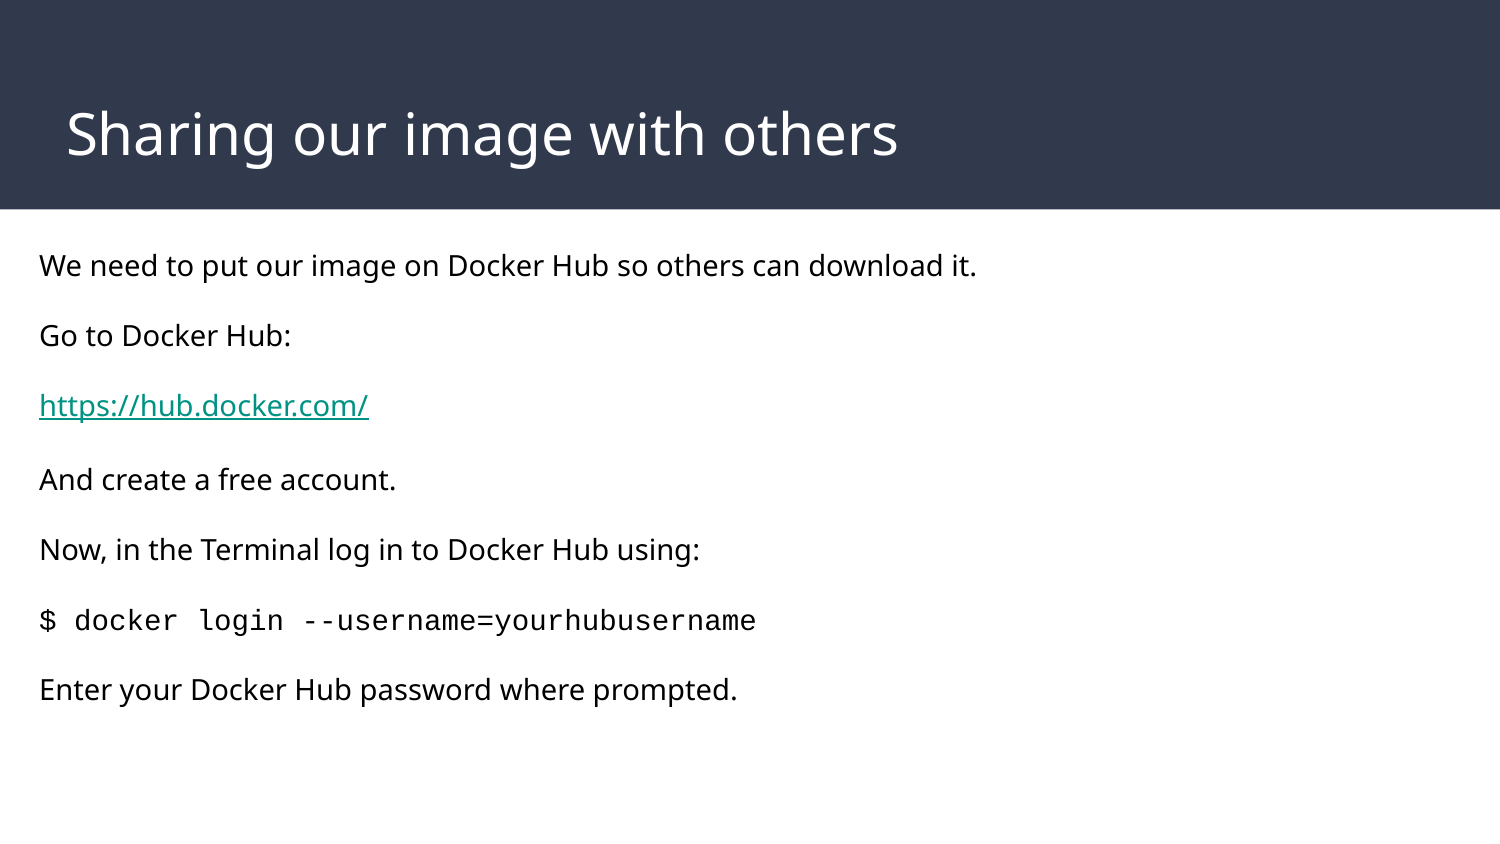

# Sharing our image with others
We need to put our image on Docker Hub so others can download it.
Go to Docker Hub:
https://hub.docker.com/
And create a free account.
Now, in the Terminal log in to Docker Hub using:
$ docker login --username=yourhubusername
Enter your Docker Hub password where prompted.